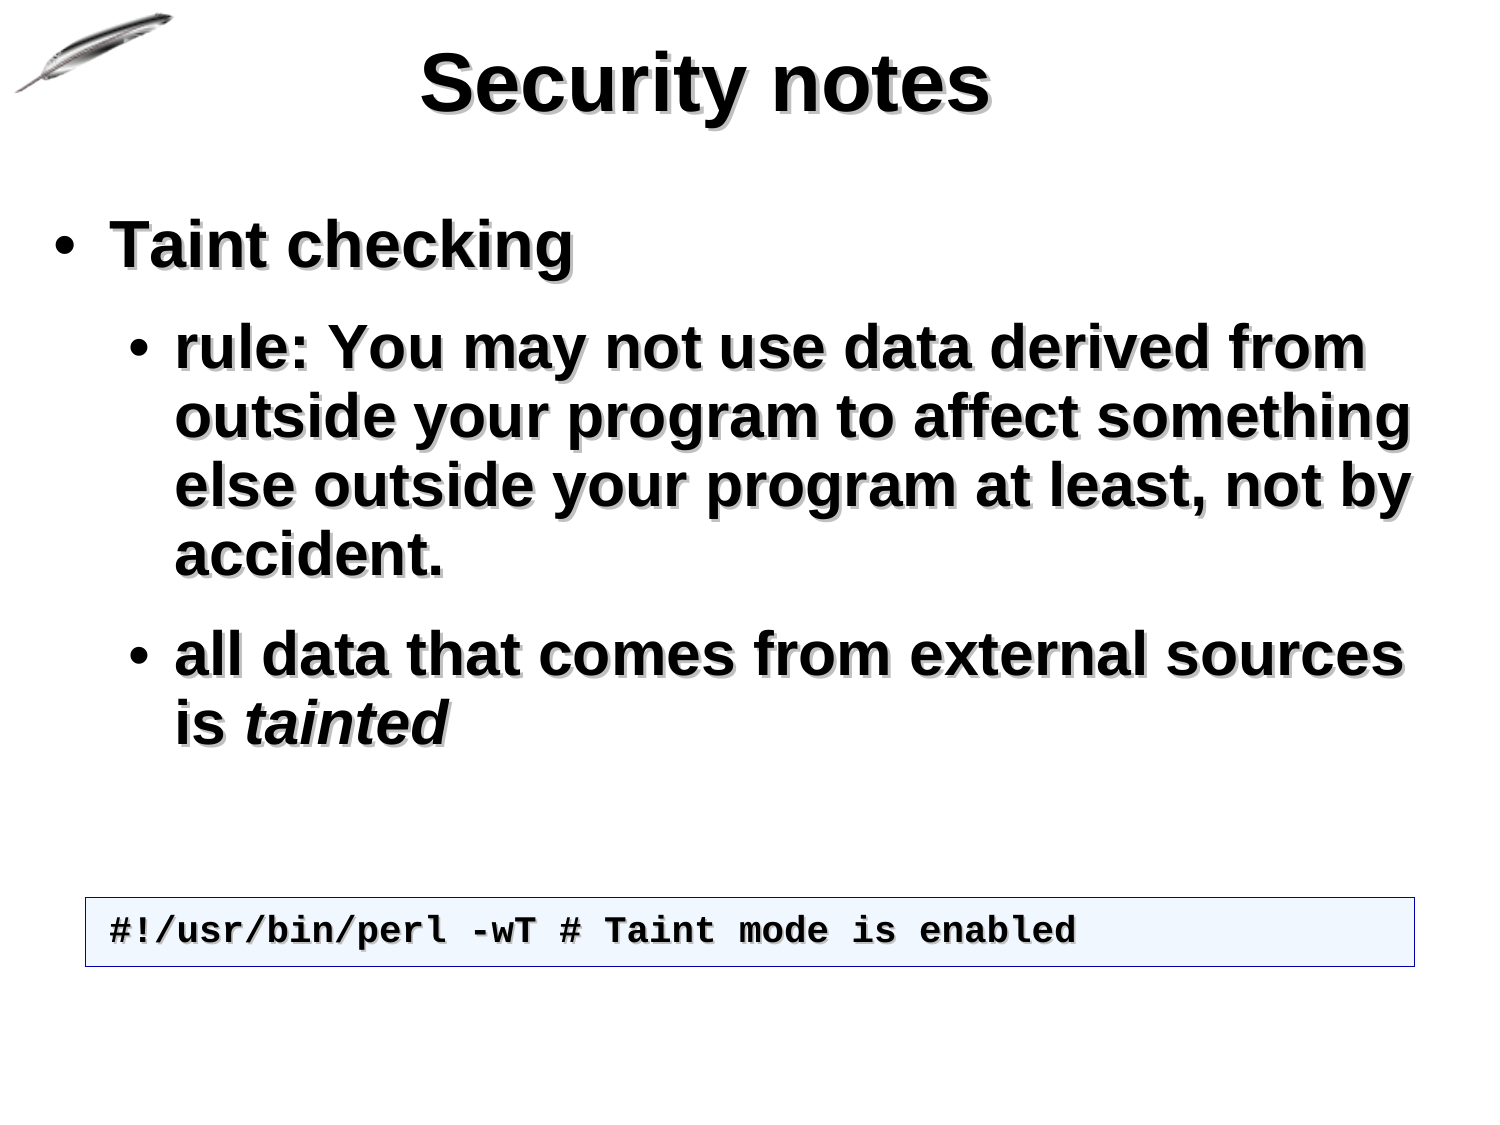

# Security notes
Taint checking
rule: You may not use data derived from outside your program to affect something else outside your program at least, not by accident.
all data that comes from external sources is tainted
#!/usr/bin/perl -wT # Taint mode is enabled